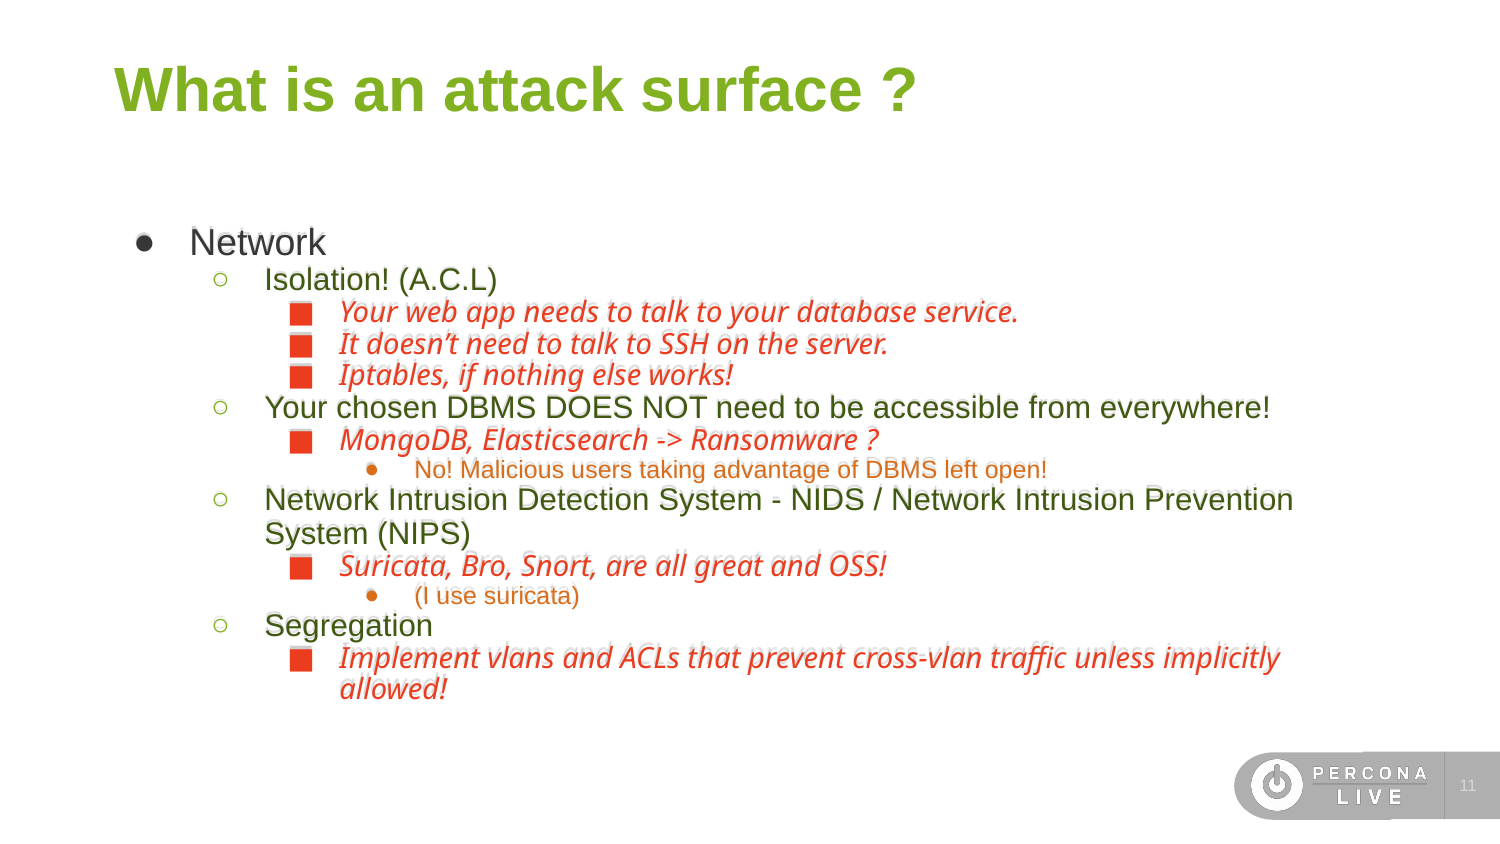

# What is an attack surface ?
Network
Isolation! (A.C.L)
Your web app needs to talk to your database service.
It doesn’t need to talk to SSH on the server.
Iptables, if nothing else works!
Your chosen DBMS DOES NOT need to be accessible from everywhere!
MongoDB, Elasticsearch -> Ransomware ?
No! Malicious users taking advantage of DBMS left open!
Network Intrusion Detection System - NIDS / Network Intrusion Prevention System (NIPS)
Suricata, Bro, Snort, are all great and OSS!
(I use suricata)
Segregation
Implement vlans and ACLs that prevent cross-vlan traffic unless implicitly allowed!